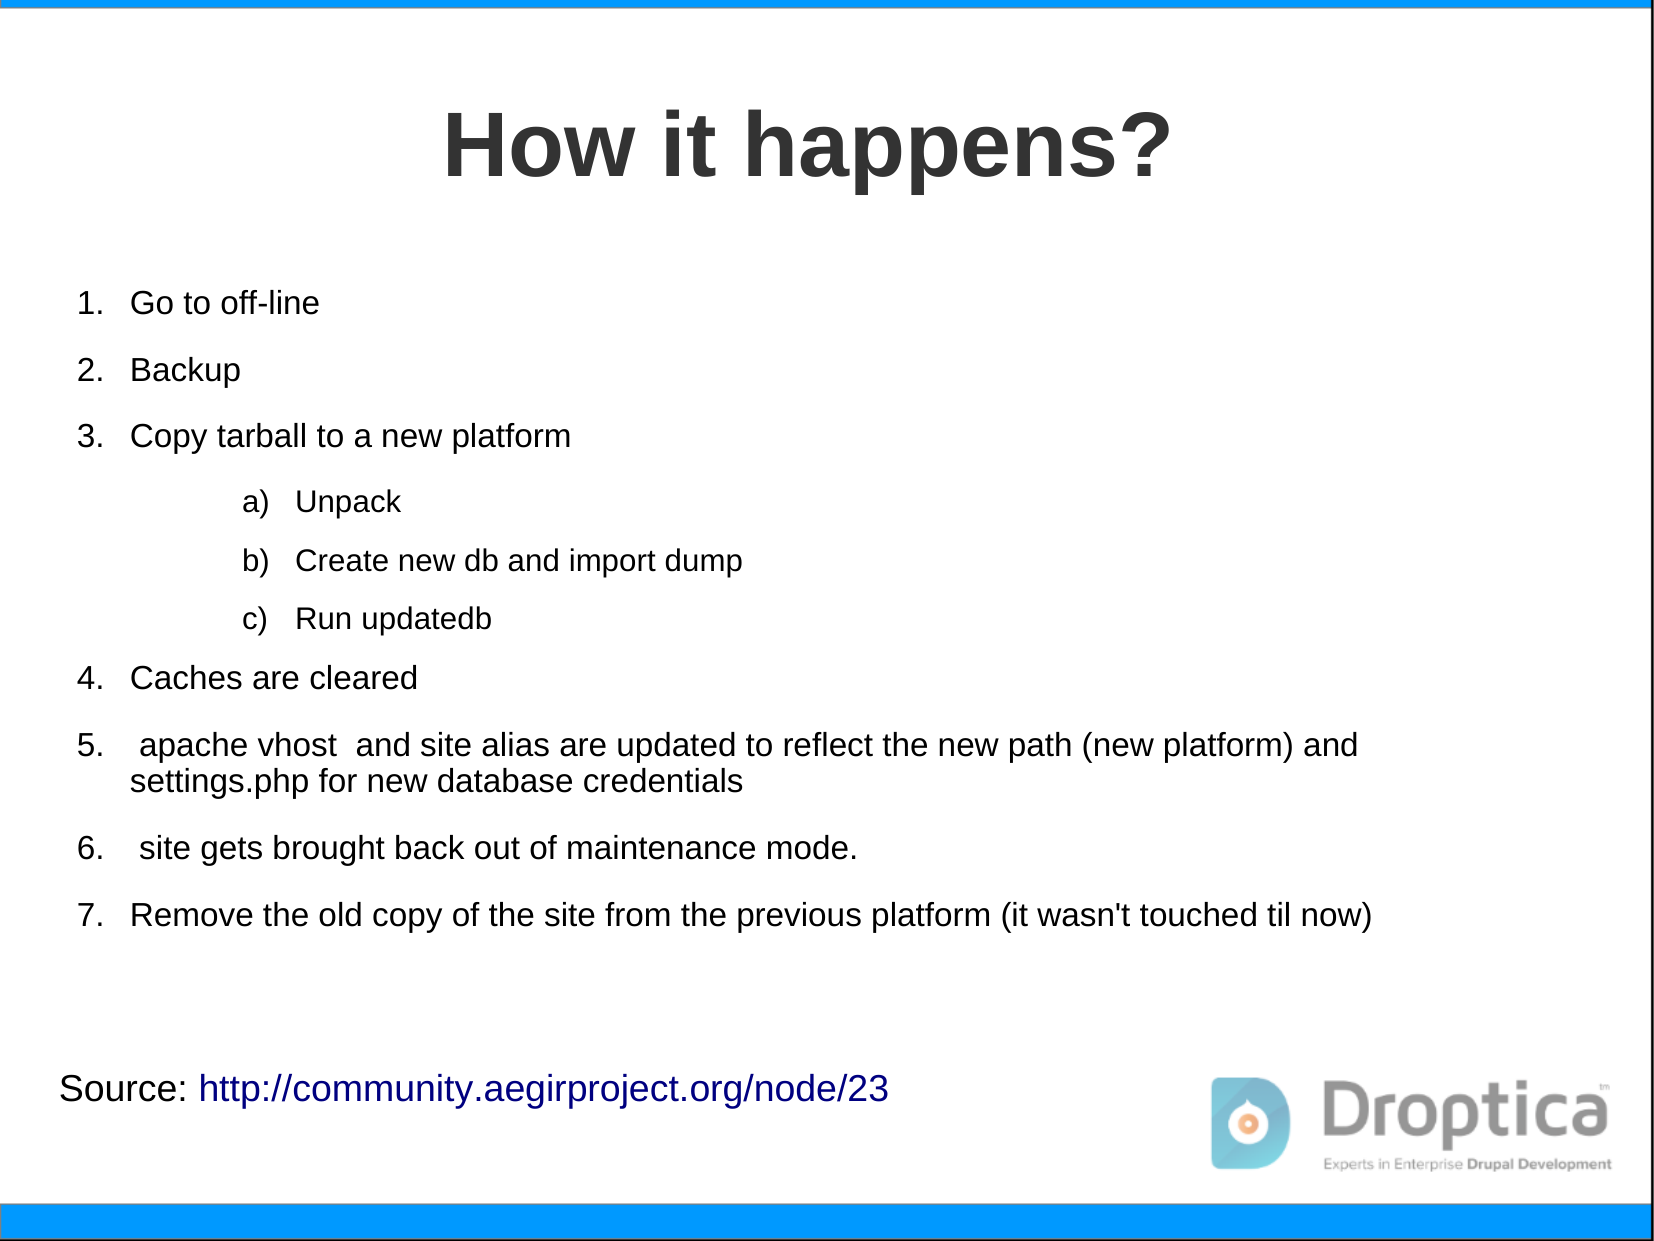

# How it happens?
Go to off-line
Backup
Copy tarball to a new platform
Unpack
Create new db and import dump
Run updatedb
Caches are cleared
 apache vhost and site alias are updated to reflect the new path (new platform) and settings.php for new database credentials
 site gets brought back out of maintenance mode.
Remove the old copy of the site from the previous platform (it wasn't touched til now)
Source: http://community.aegirproject.org/node/23